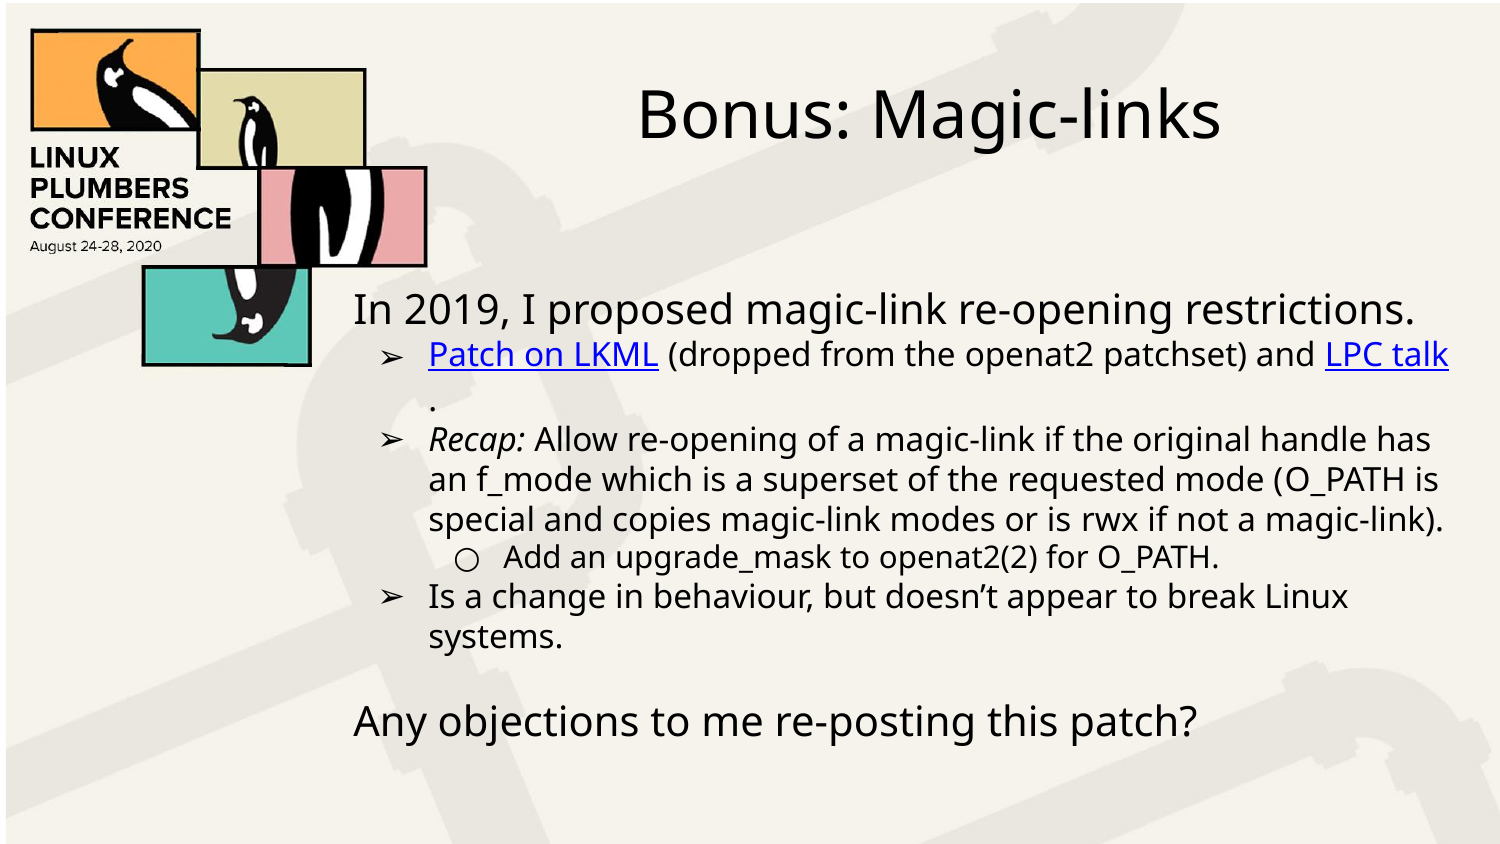

# Bonus: Magic-links
In 2019, I proposed magic-link re-opening restrictions.
Patch on LKML (dropped from the openat2 patchset) and LPC talk.
Recap: Allow re-opening of a magic-link if the original handle has an f_mode which is a superset of the requested mode (O_PATH is special and copies magic-link modes or is rwx if not a magic-link).
Add an upgrade_mask to openat2(2) for O_PATH.
Is a change in behaviour, but doesn’t appear to break Linux systems.
Any objections to me re-posting this patch?